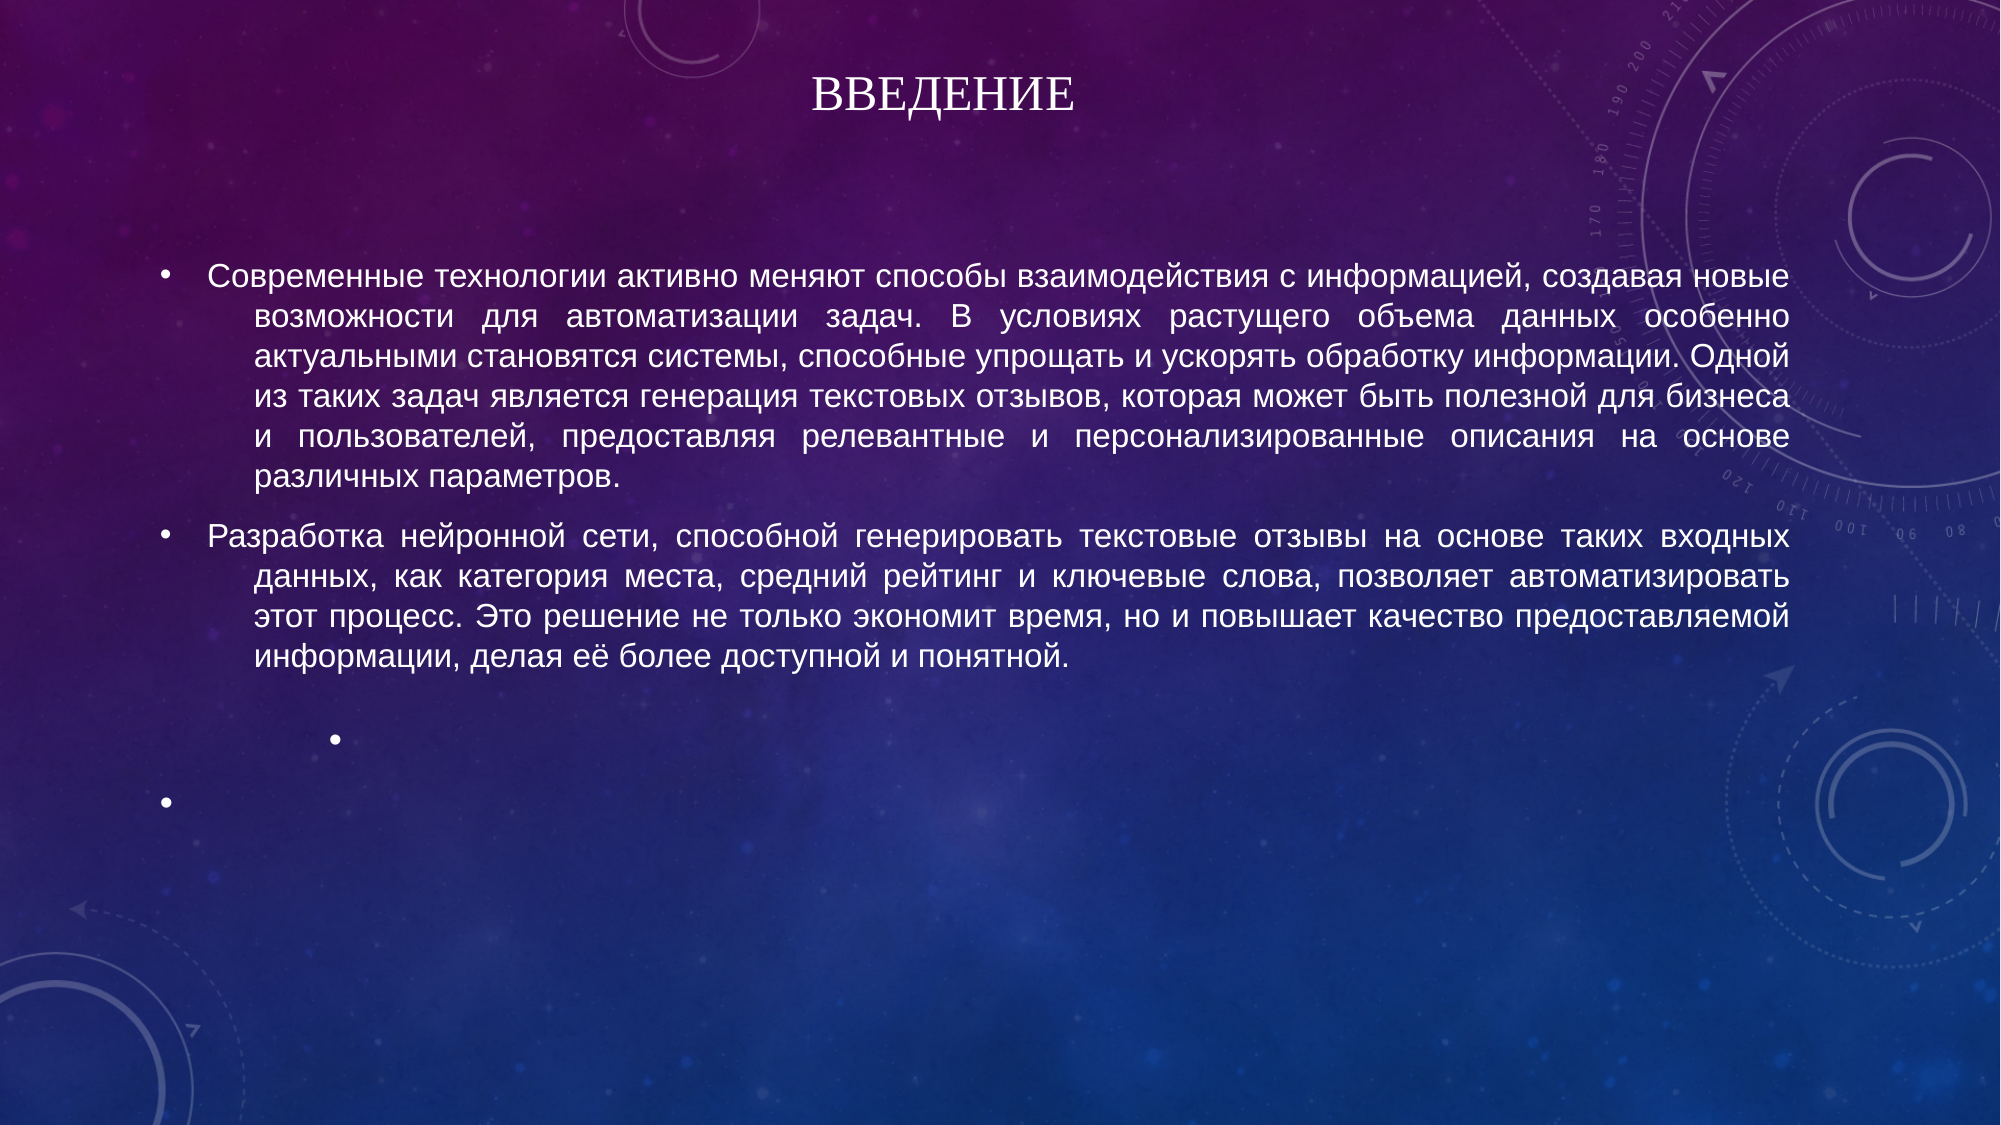

# Введение
Современные технологии активно меняют способы взаимодействия с информацией, создавая новые возможности для автоматизации задач. В условиях растущего объема данных особенно актуальными становятся системы, способные упрощать и ускорять обработку информации. Одной из таких задач является генерация текстовых отзывов, которая может быть полезной для бизнеса и пользователей, предоставляя релевантные и персонализированные описания на основе различных параметров.
Разработка нейронной сети, способной генерировать текстовые отзывы на основе таких входных данных, как категория места, средний рейтинг и ключевые слова, позволяет автоматизировать этот процесс. Это решение не только экономит время, но и повышает качество предоставляемой информации, делая её более доступной и понятной.